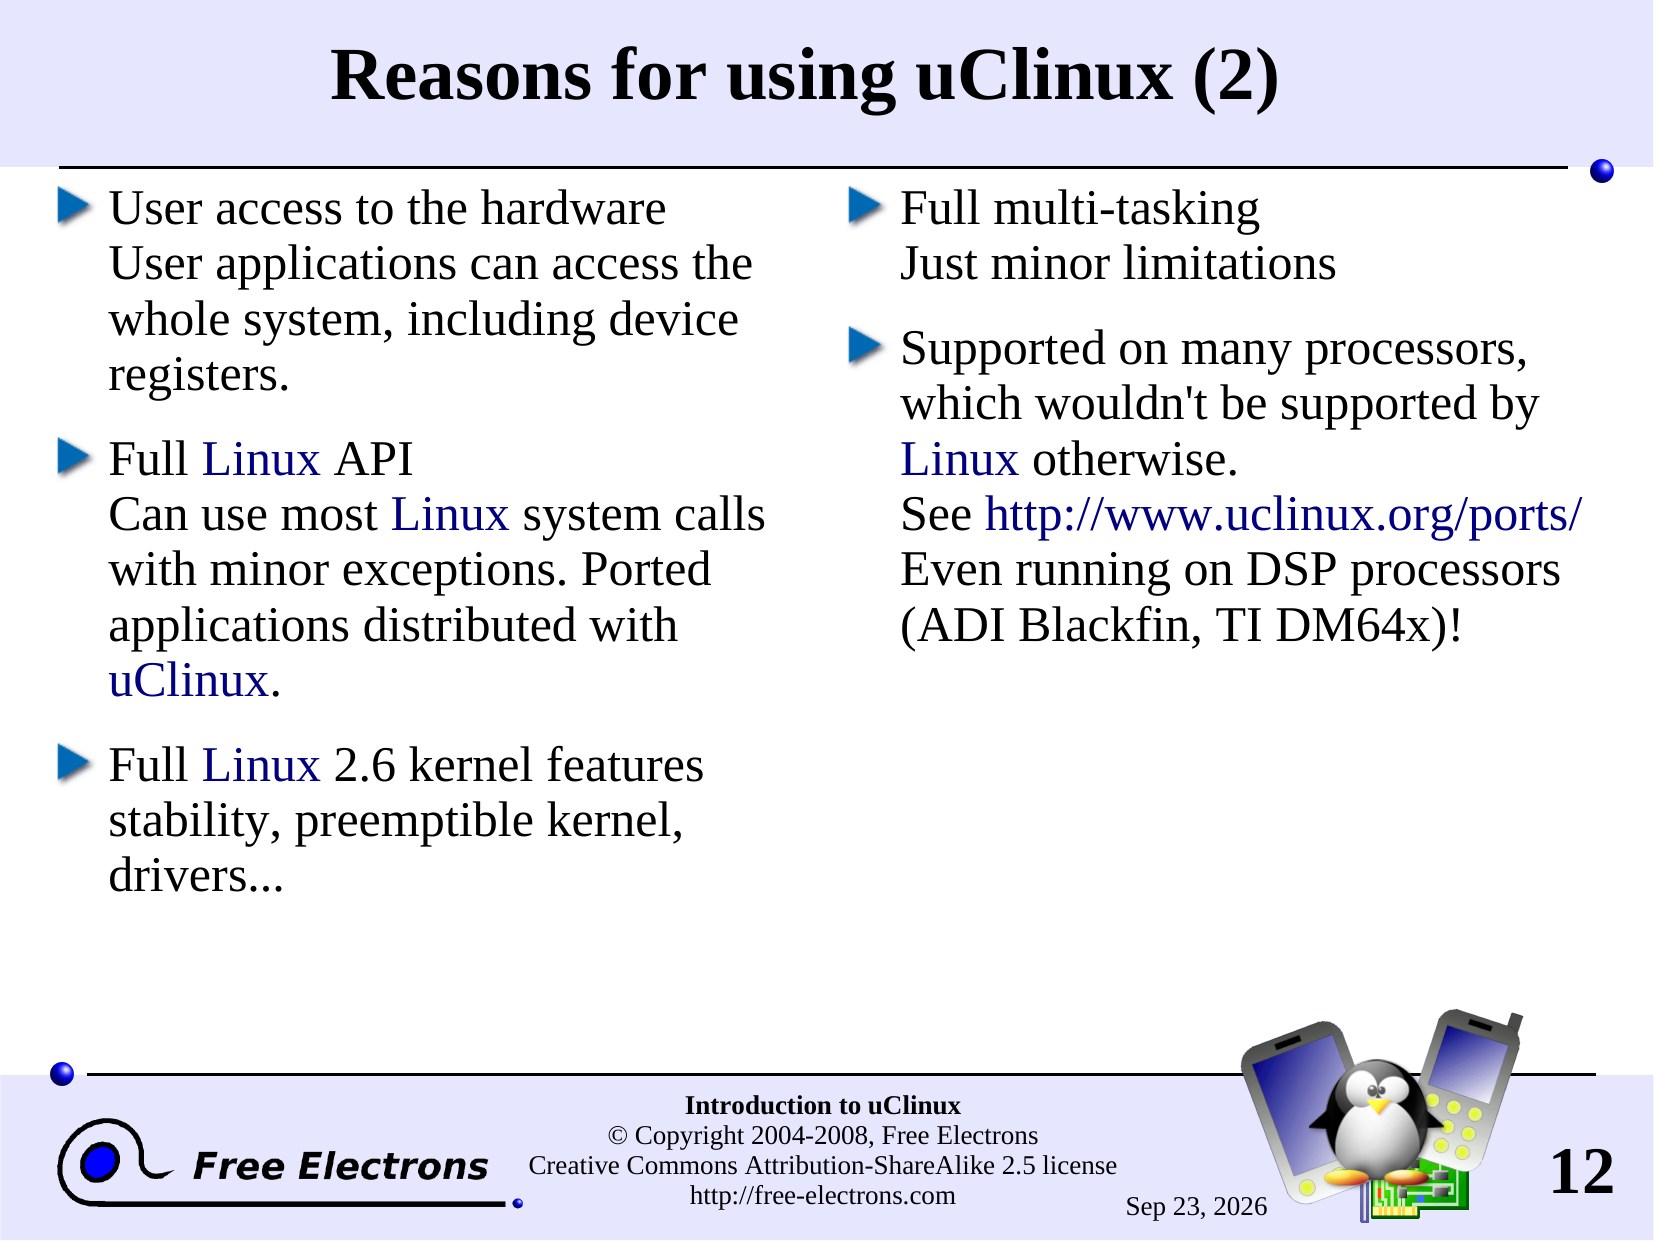

# Reasons for using uClinux (2)
User access to the hardware
User applications can access the whole system, including device registers.
Full Linux API
Can use most Linux system calls with minor exceptions. Ported applications distributed with uClinux.
Full Linux 2.6 kernel features
stability, preemptible kernel, drivers...
Full multi-tasking
Just minor limitations
Supported on many processors, which wouldn't be supported by Linux otherwise.
See http://www.uclinux.org/ports/
Even running on DSP processors
(ADI Blackfin, TI DM64x)!